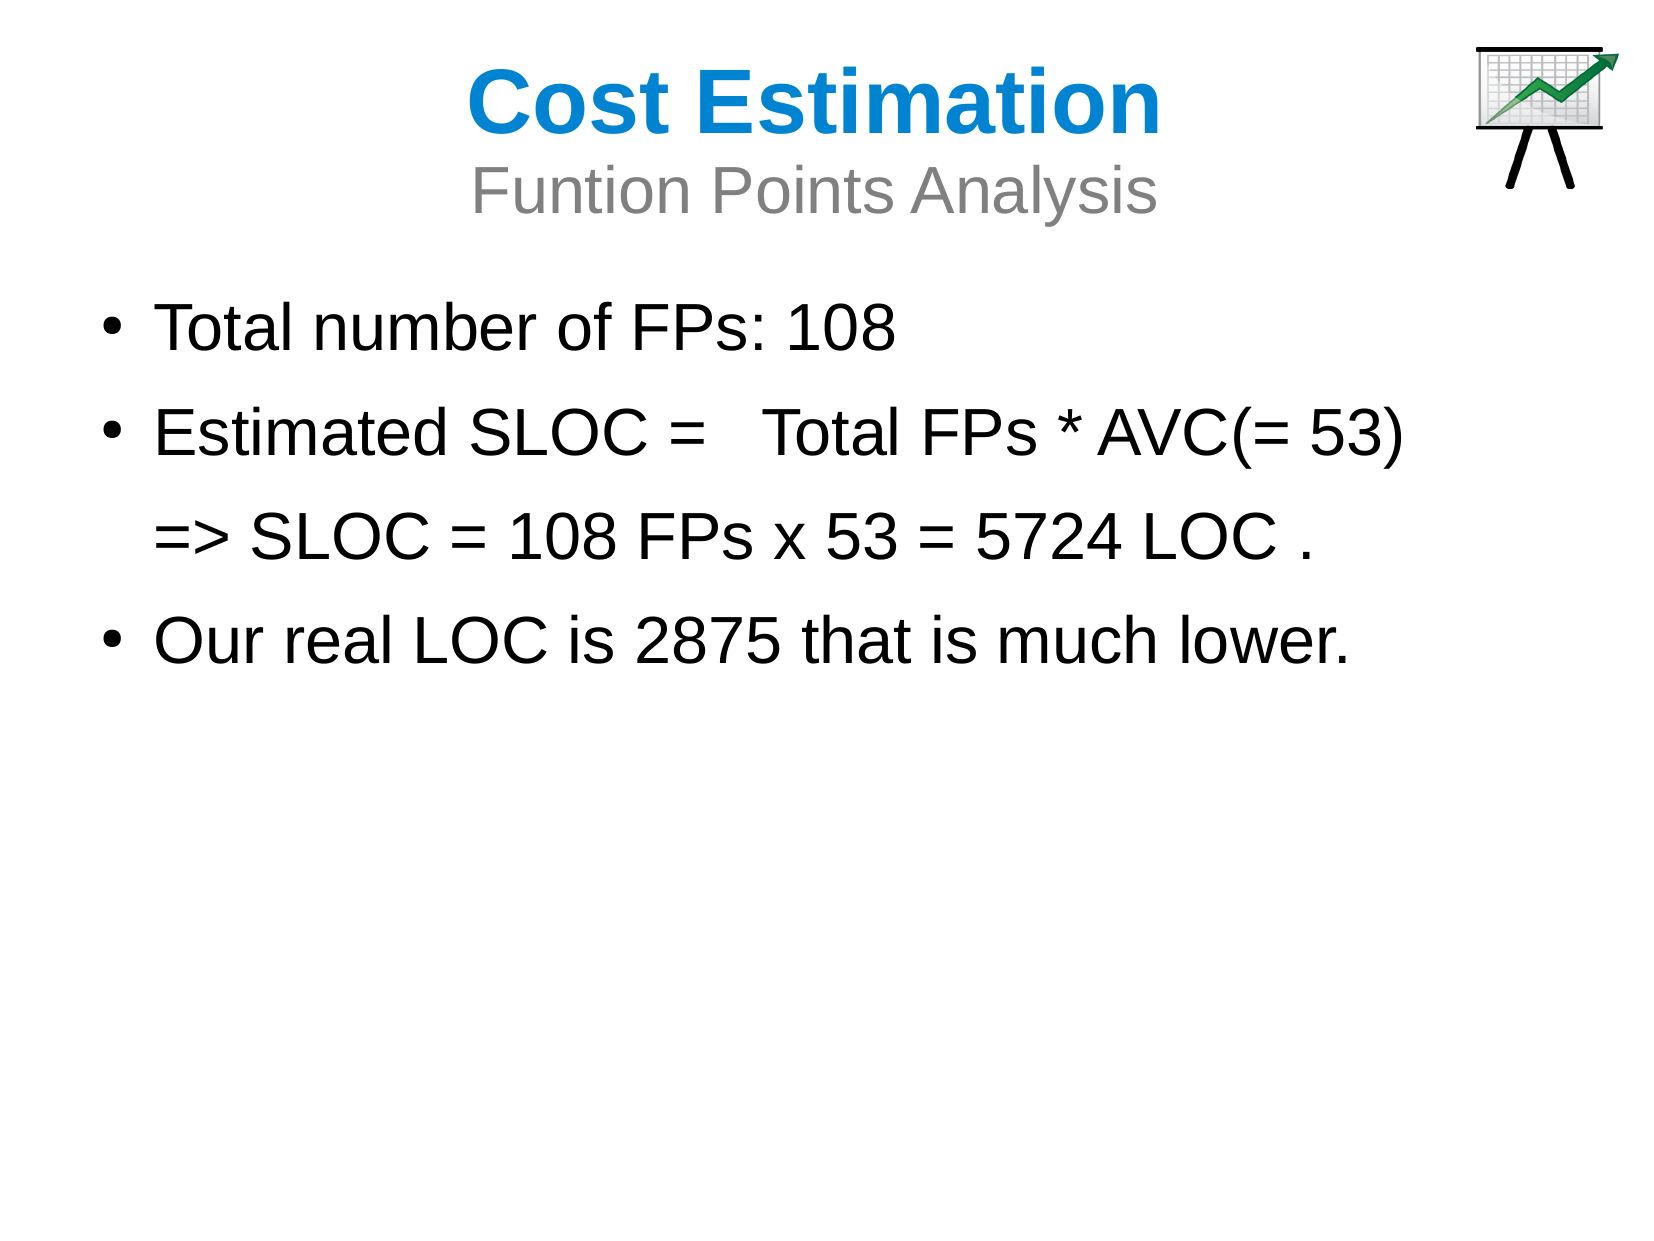

# Cost Estimation Funtion Points Analysis
Total number of FPs: 108
Estimated SLOC = Total FPs * AVC(= 53)
=> SLOC = 108 FPs x 53 = 5724 LOC .
Our real LOC is 2875 that is much lower.